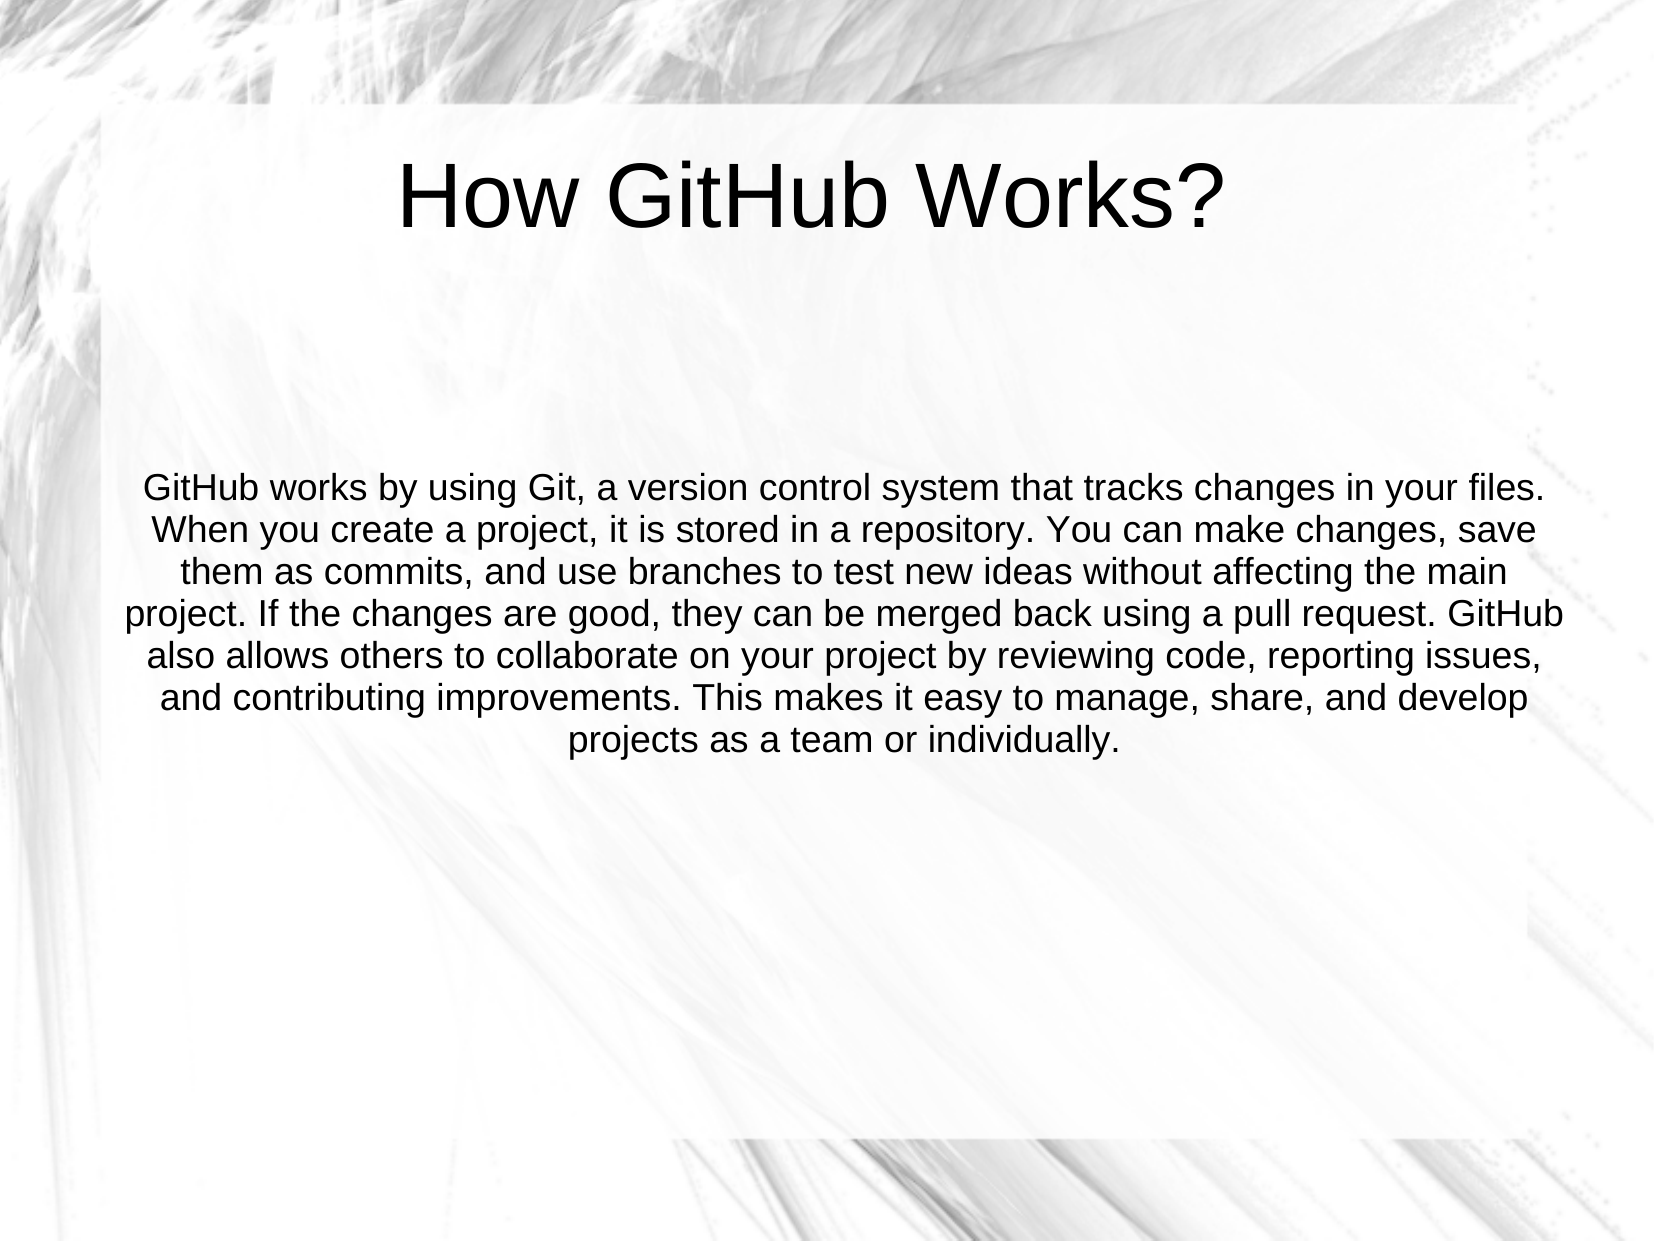

# How GitHub Works?
GitHub works by using Git, a version control system that tracks changes in your files. When you create a project, it is stored in a repository. You can make changes, save them as commits, and use branches to test new ideas without affecting the main project. If the changes are good, they can be merged back using a pull request. GitHub also allows others to collaborate on your project by reviewing code, reporting issues, and contributing improvements. This makes it easy to manage, share, and develop projects as a team or individually.